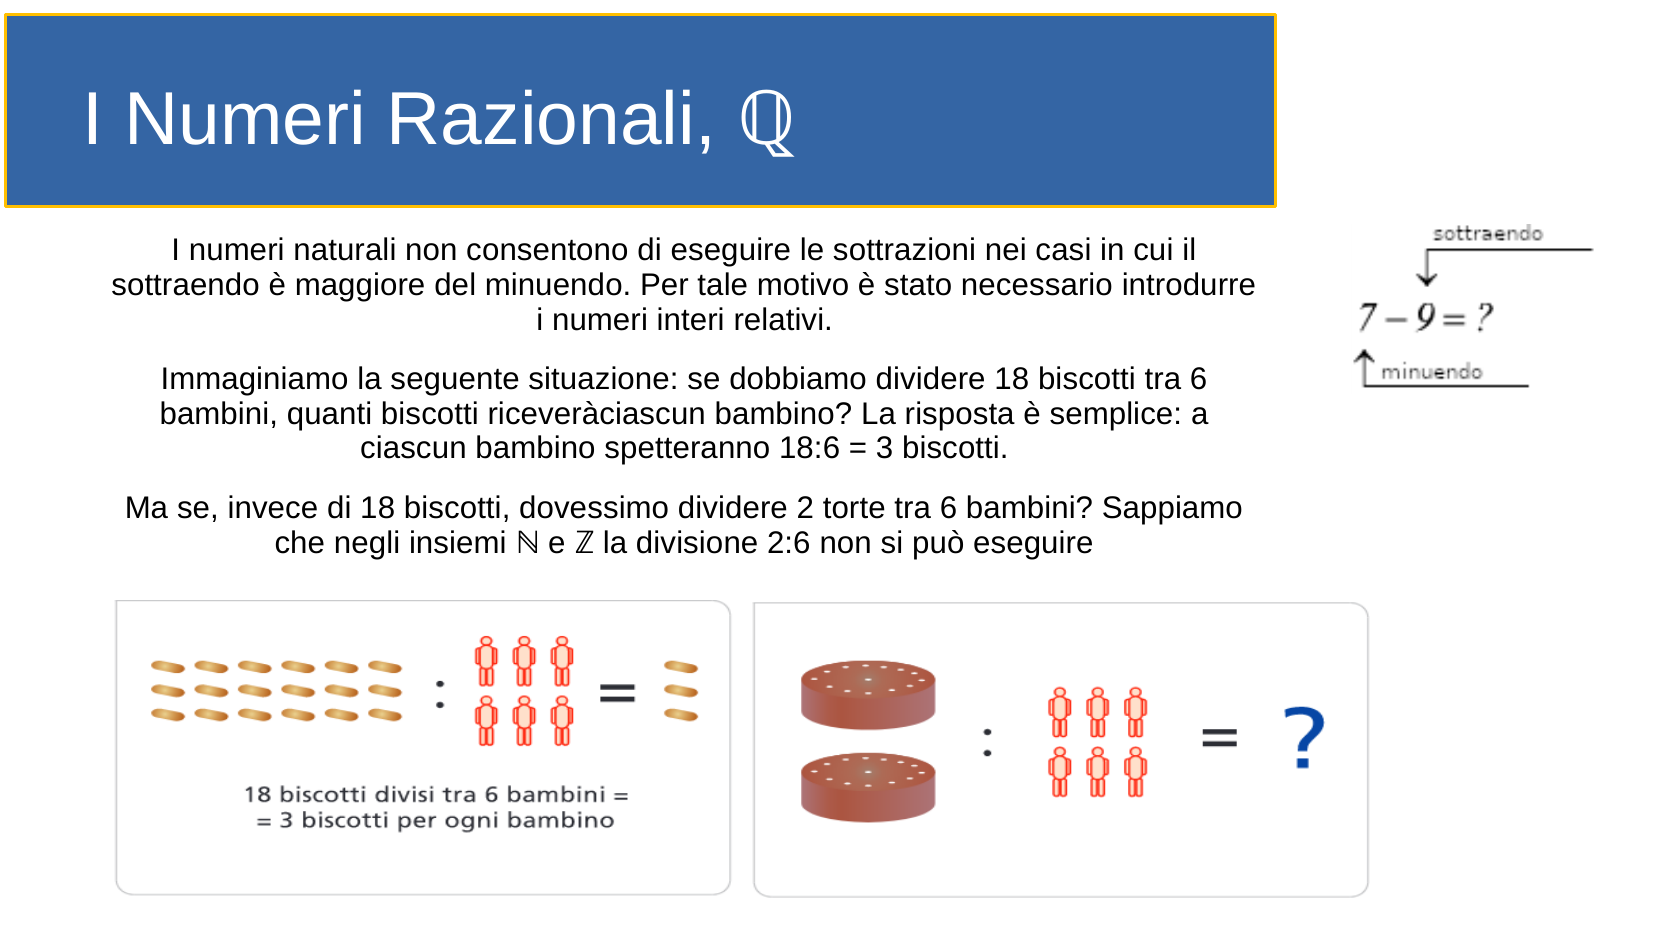

# I Numeri Razionali, ℚ
I numeri naturali non consentono di eseguire le sottrazioni nei casi in cui il sottraendo è maggiore del minuendo. Per tale motivo è stato necessario introdurre i numeri interi relativi.
Immaginiamo la seguente situazione: se dobbiamo dividere 18 biscotti tra 6 bambini, quanti biscotti riceveràciascun bambino? La risposta è semplice: a ciascun bambino spetteranno 18:6 = 3 biscotti.
Ma se, invece di 18 biscotti, dovessimo dividere 2 torte tra 6 bambini? Sappiamo che negli insiemi ℕ e ℤ la divisione 2:6 non si può eseguire